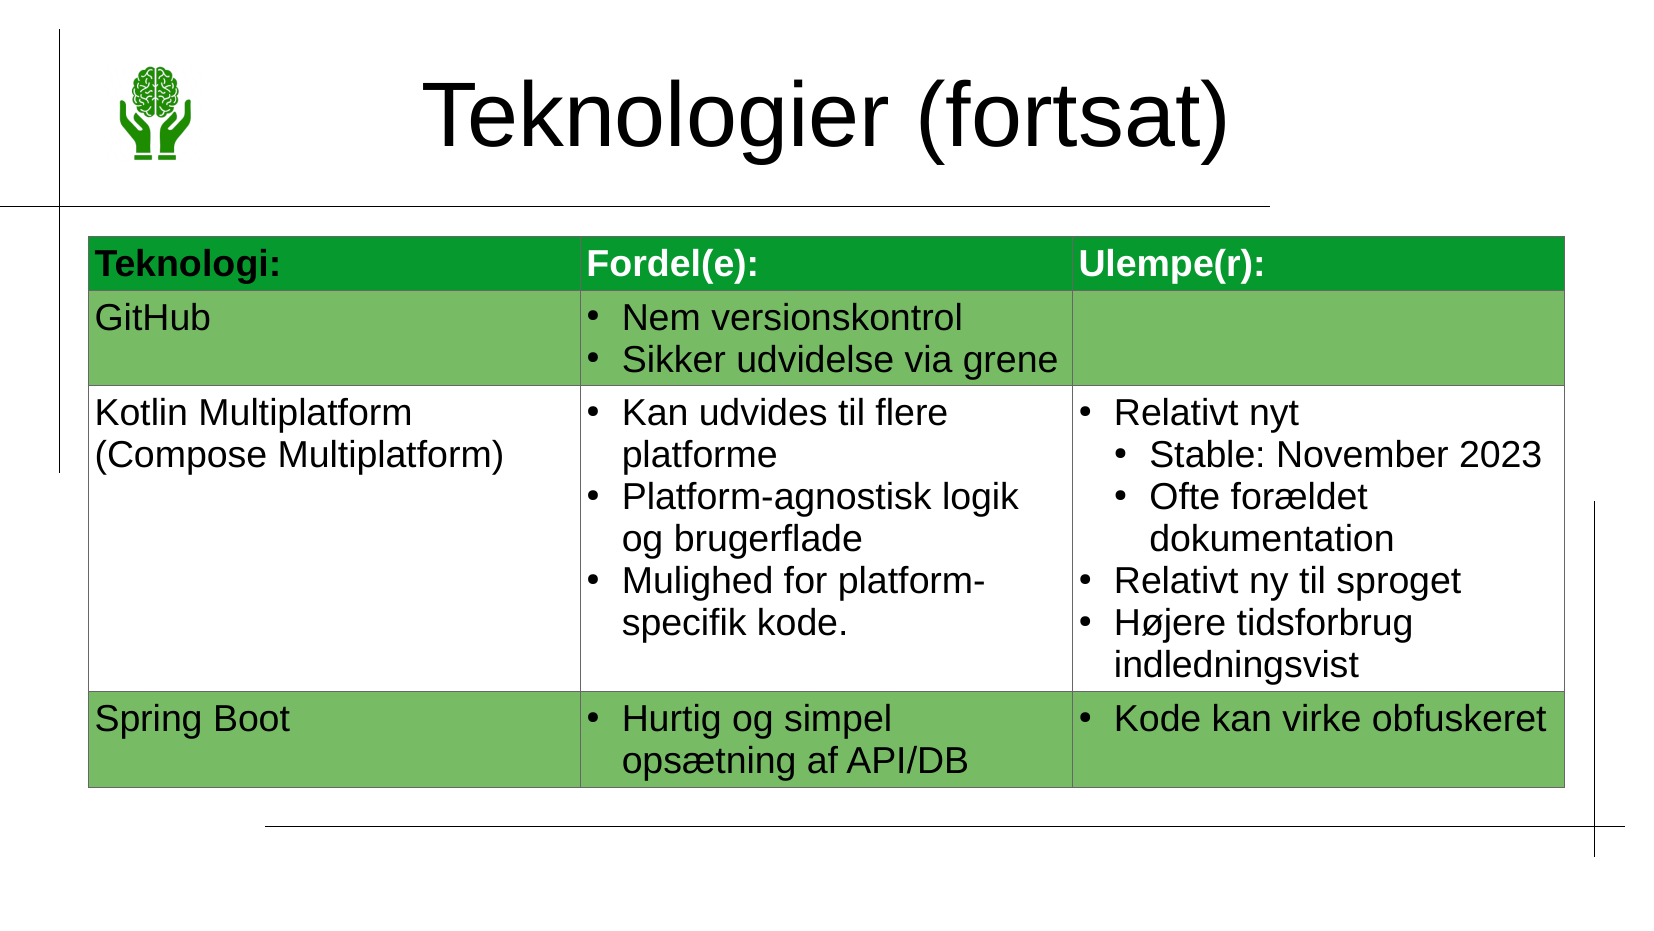

# Teknologier (fortsat)
| Teknologi: | Fordel(e): | Ulempe(r): |
| --- | --- | --- |
| GitHub | Nem versionskontrol Sikker udvidelse via grene | |
| Kotlin Multiplatform (Compose Multiplatform) | Kan udvides til flere platforme Platform-agnostisk logik og brugerflade Mulighed for platform-specifik kode. | Relativt nyt Stable: November 2023 Ofte forældet dokumentation Relativt ny til sproget Højere tidsforbrug indledningsvist |
| Spring Boot | Hurtig og simpel opsætning af API/DB | Kode kan virke obfuskeret |